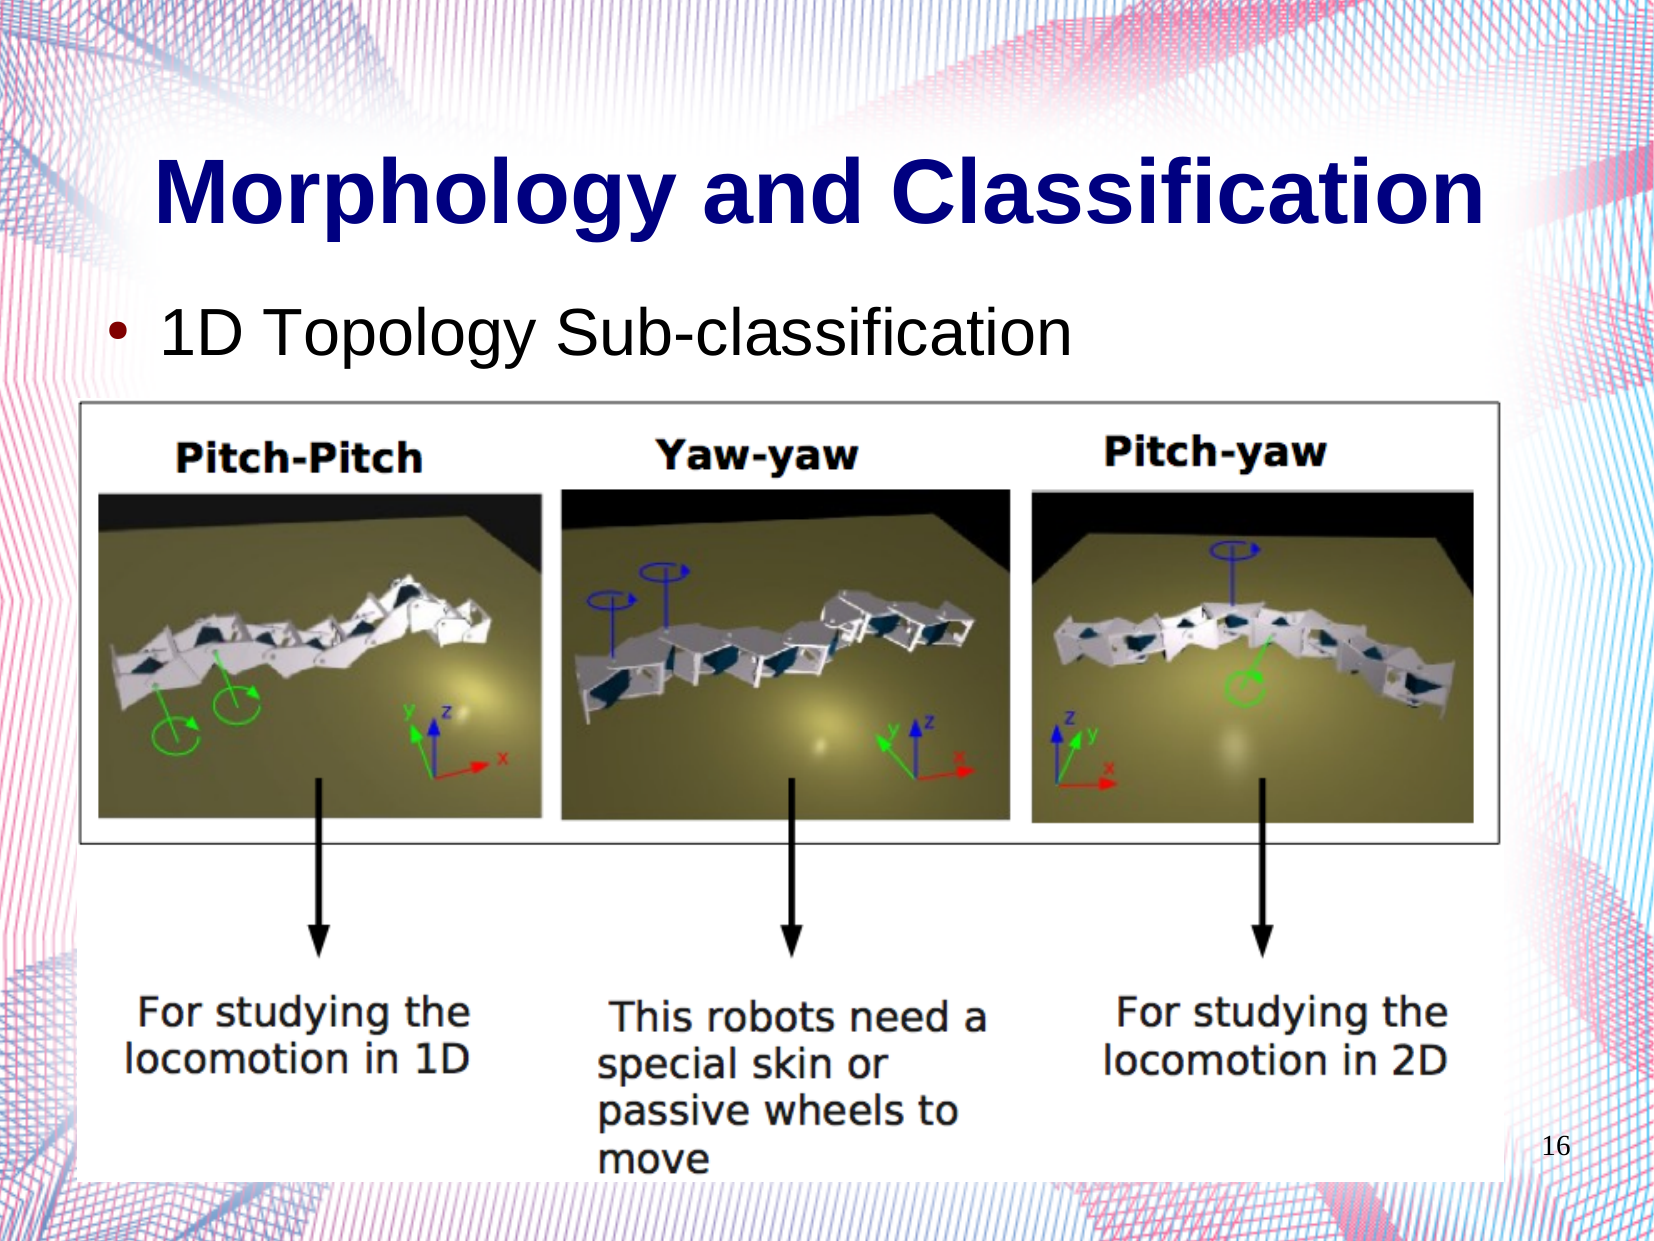

# Morphology and Classification
1D Topology Sub-classification
An Introduction To Modular Robots
16